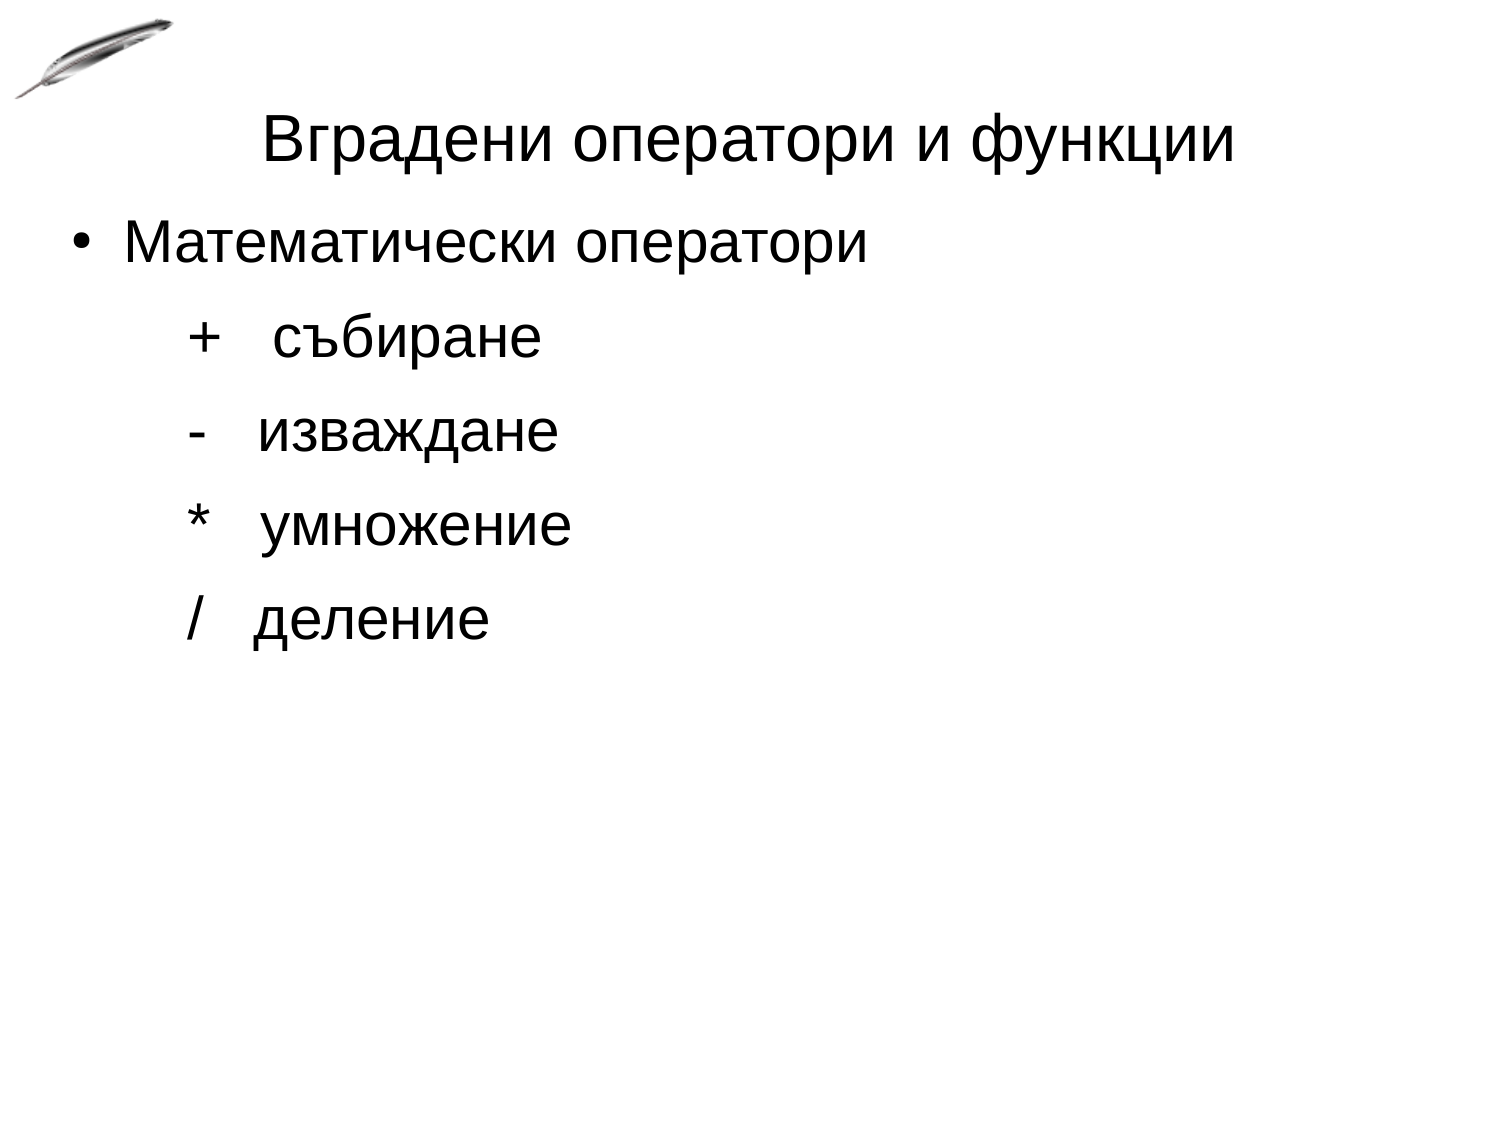

# Вградени оператори и функции
Математически оператори
 + събиране
 - изваждане
 * умножение
 / деление